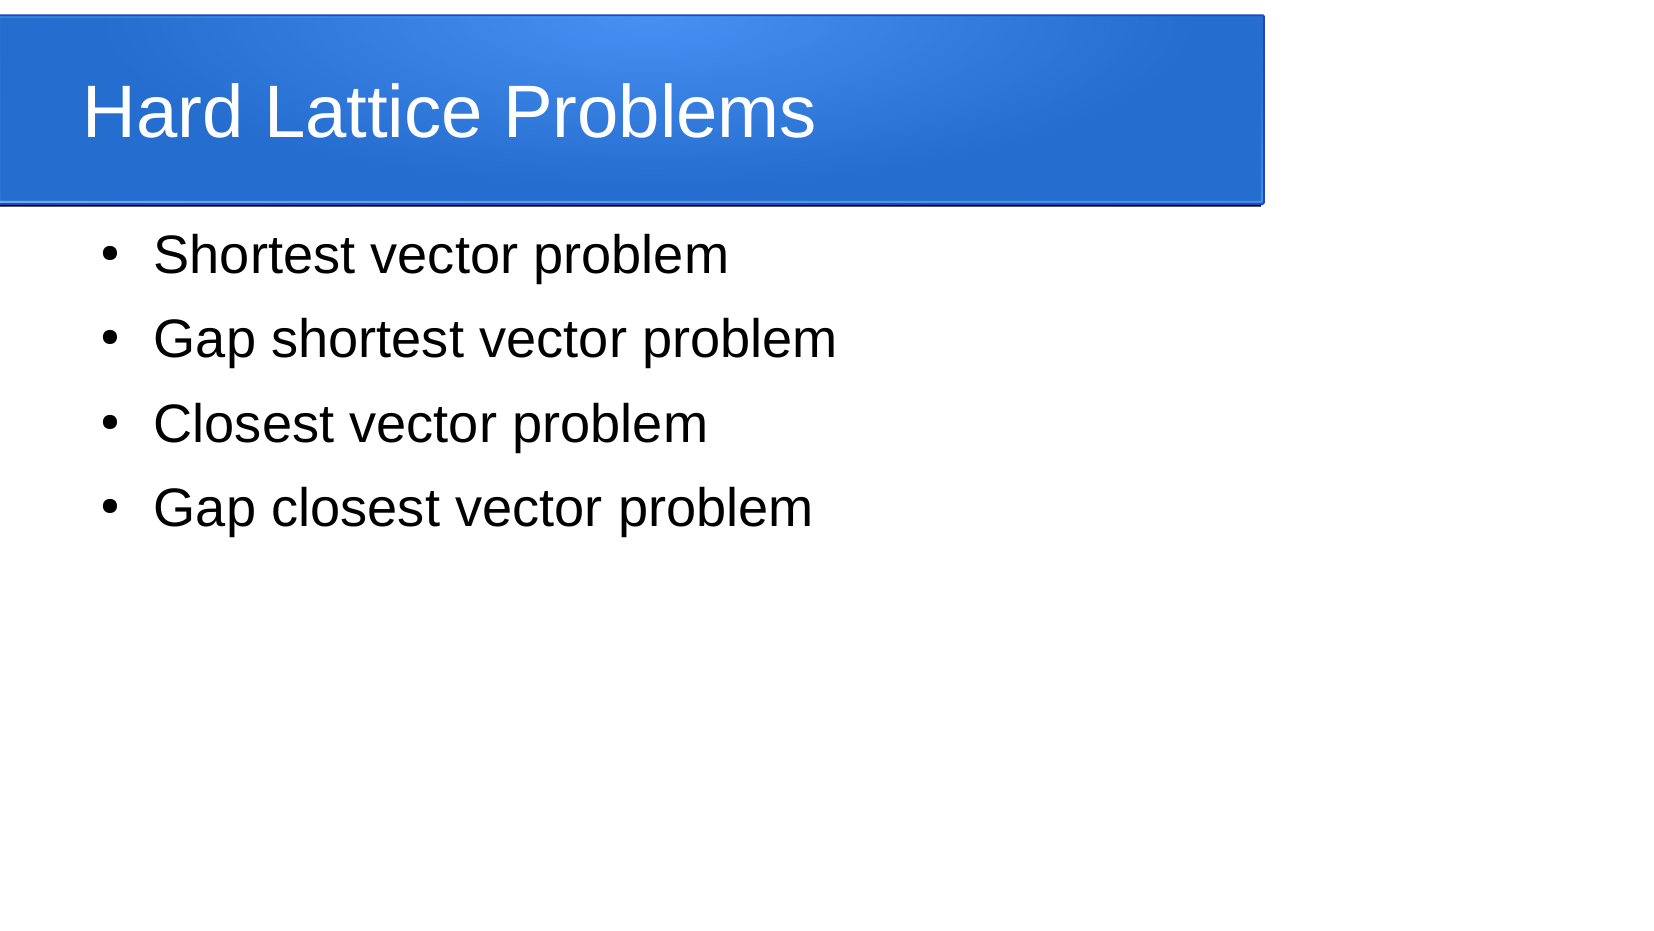

# Hard Lattice Problems
Shortest vector problem
Gap shortest vector problem
Closest vector problem
Gap closest vector problem